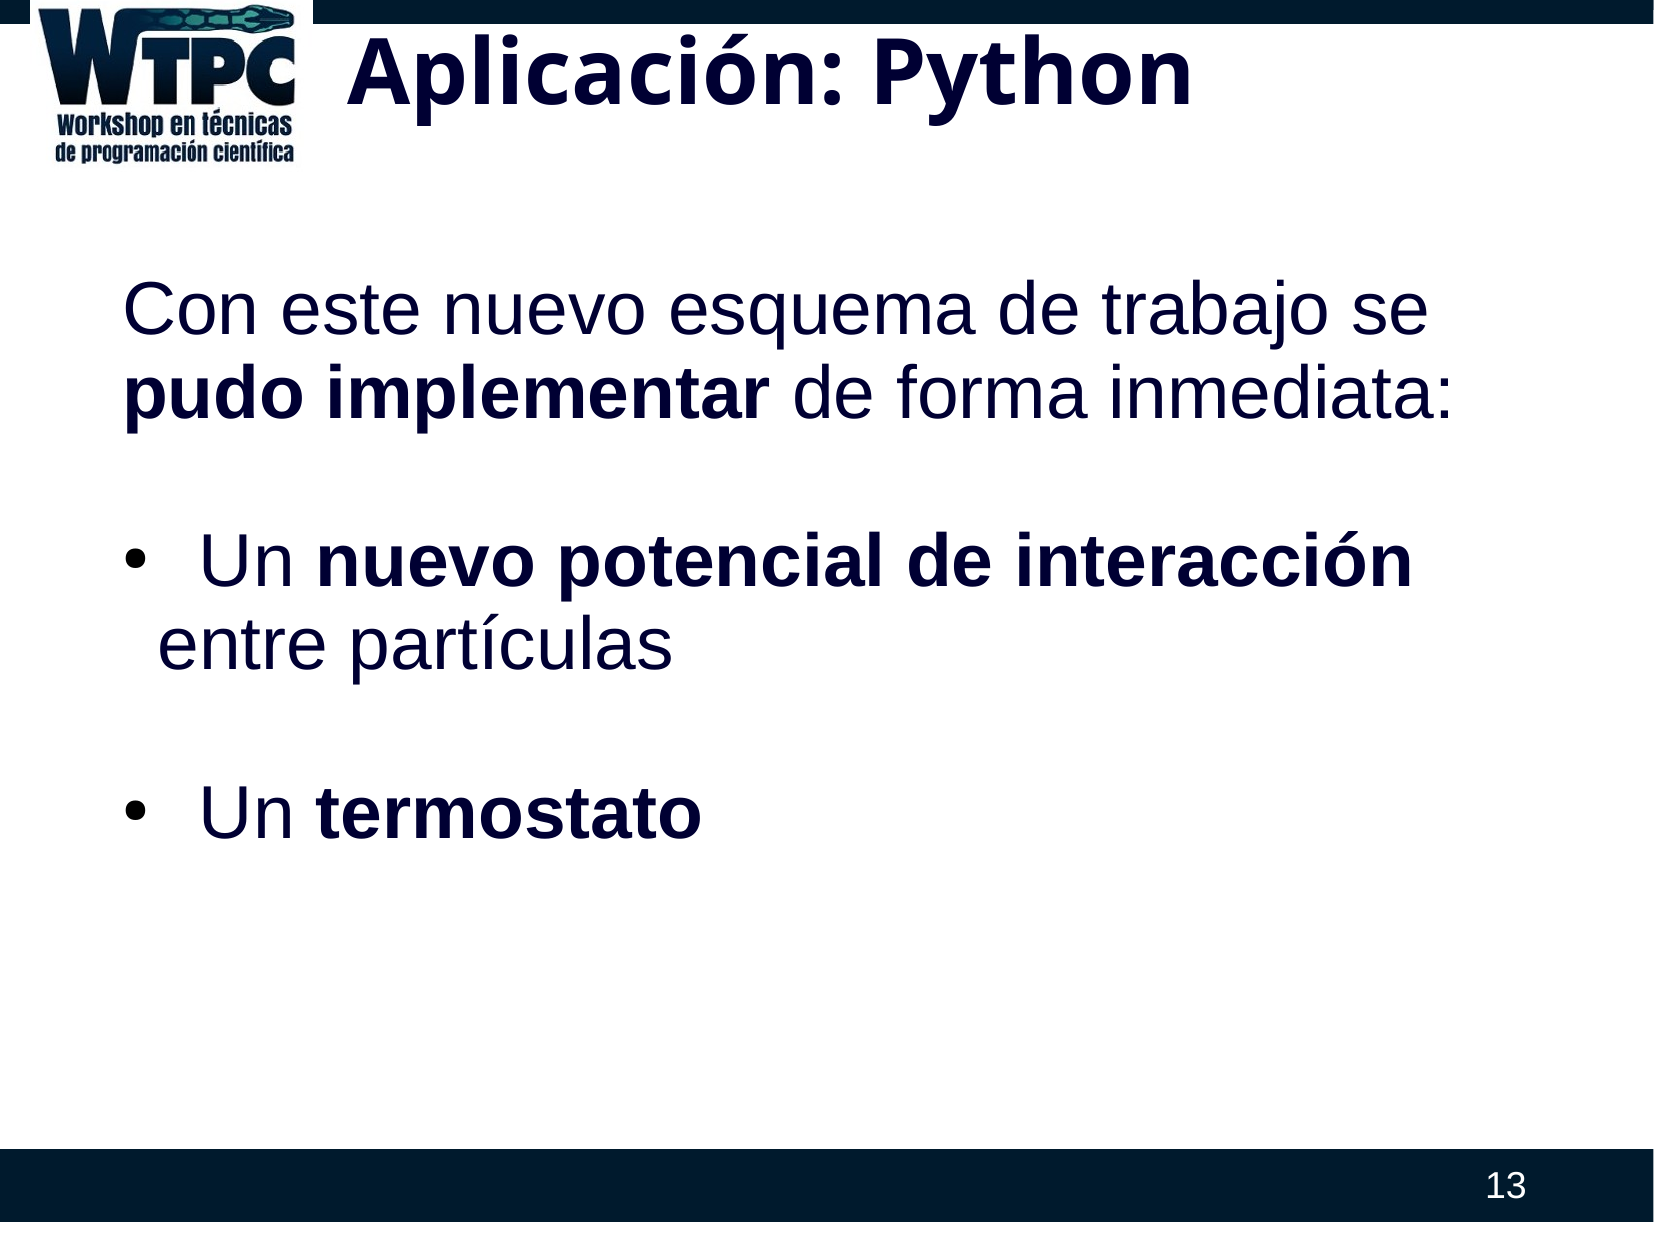

# Aplicación: Python
Con este nuevo esquema de trabajo se pudo implementar de forma inmediata:
 Un nuevo potencial de interacción entre partículas
 Un termostato